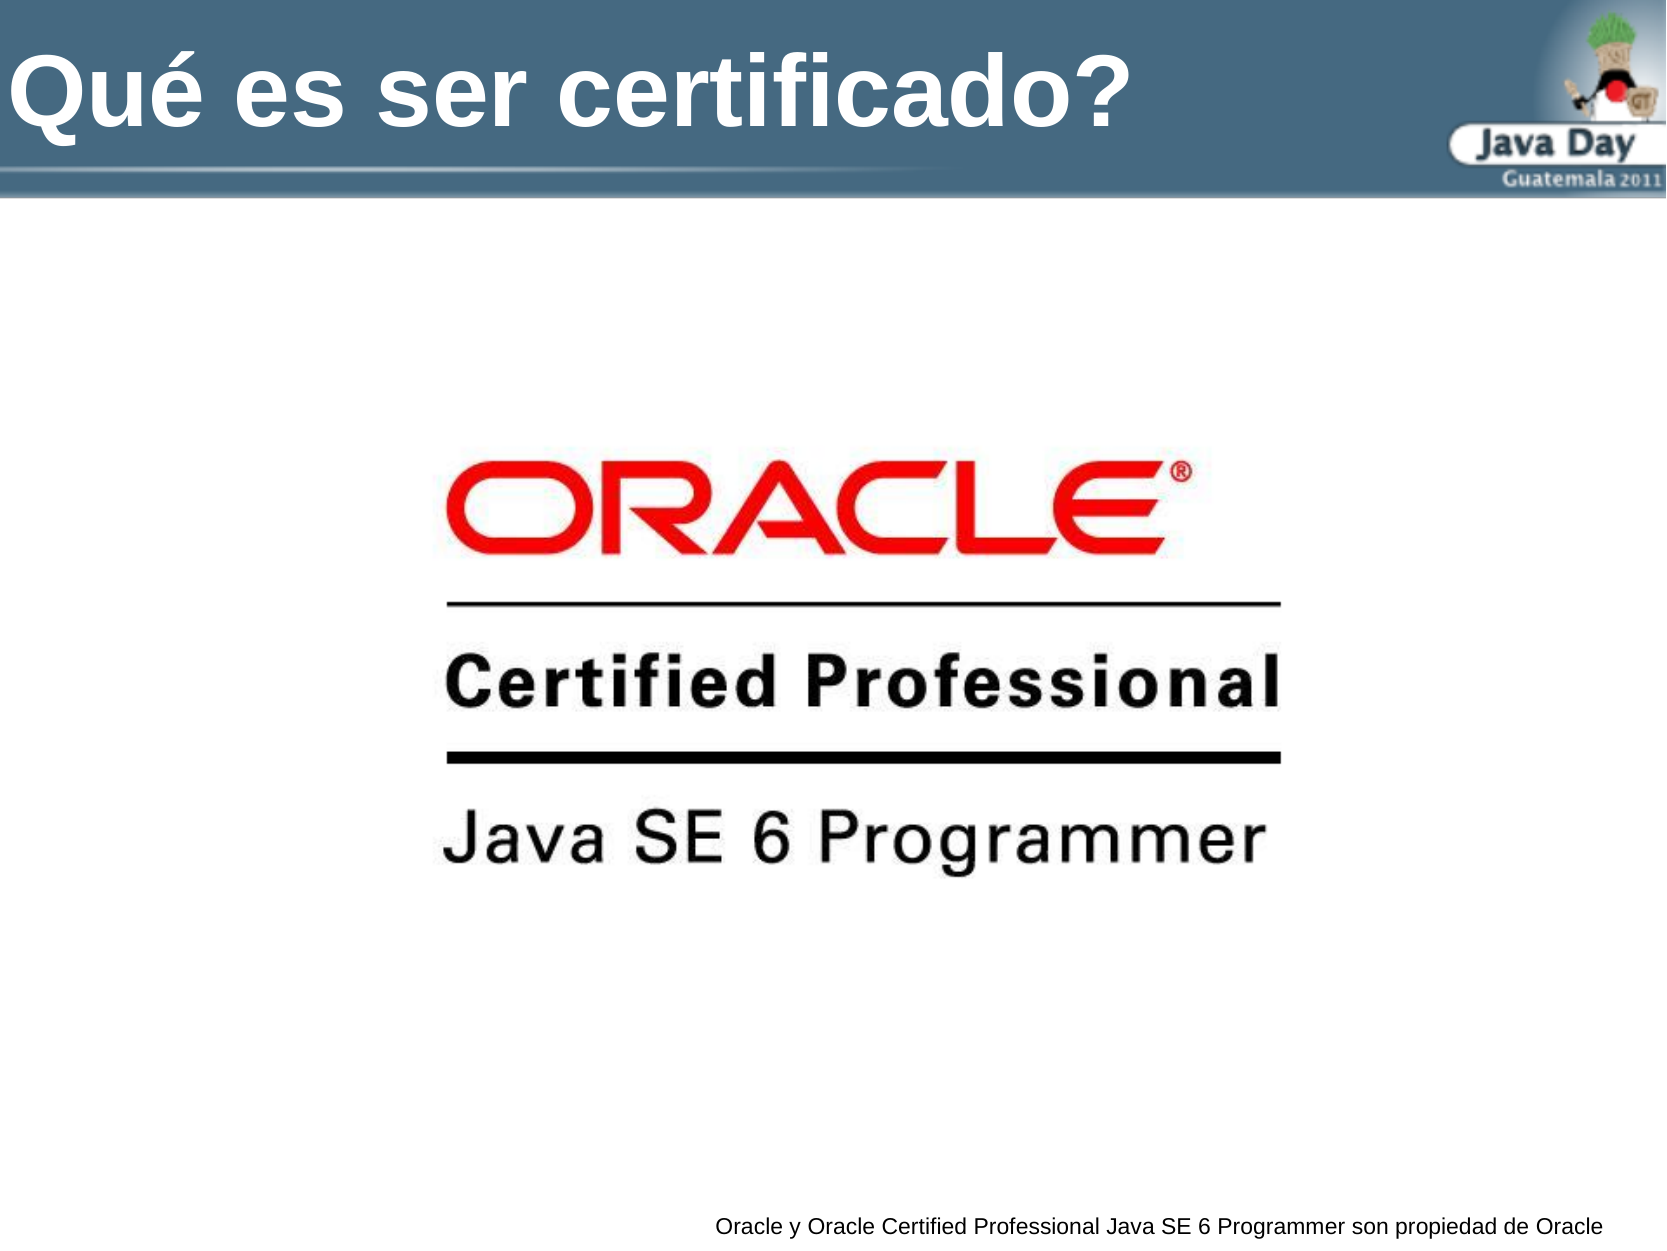

Qué es ser certificado?
Oracle y Oracle Certified Professional Java SE 6 Programmer son propiedad de Oracle